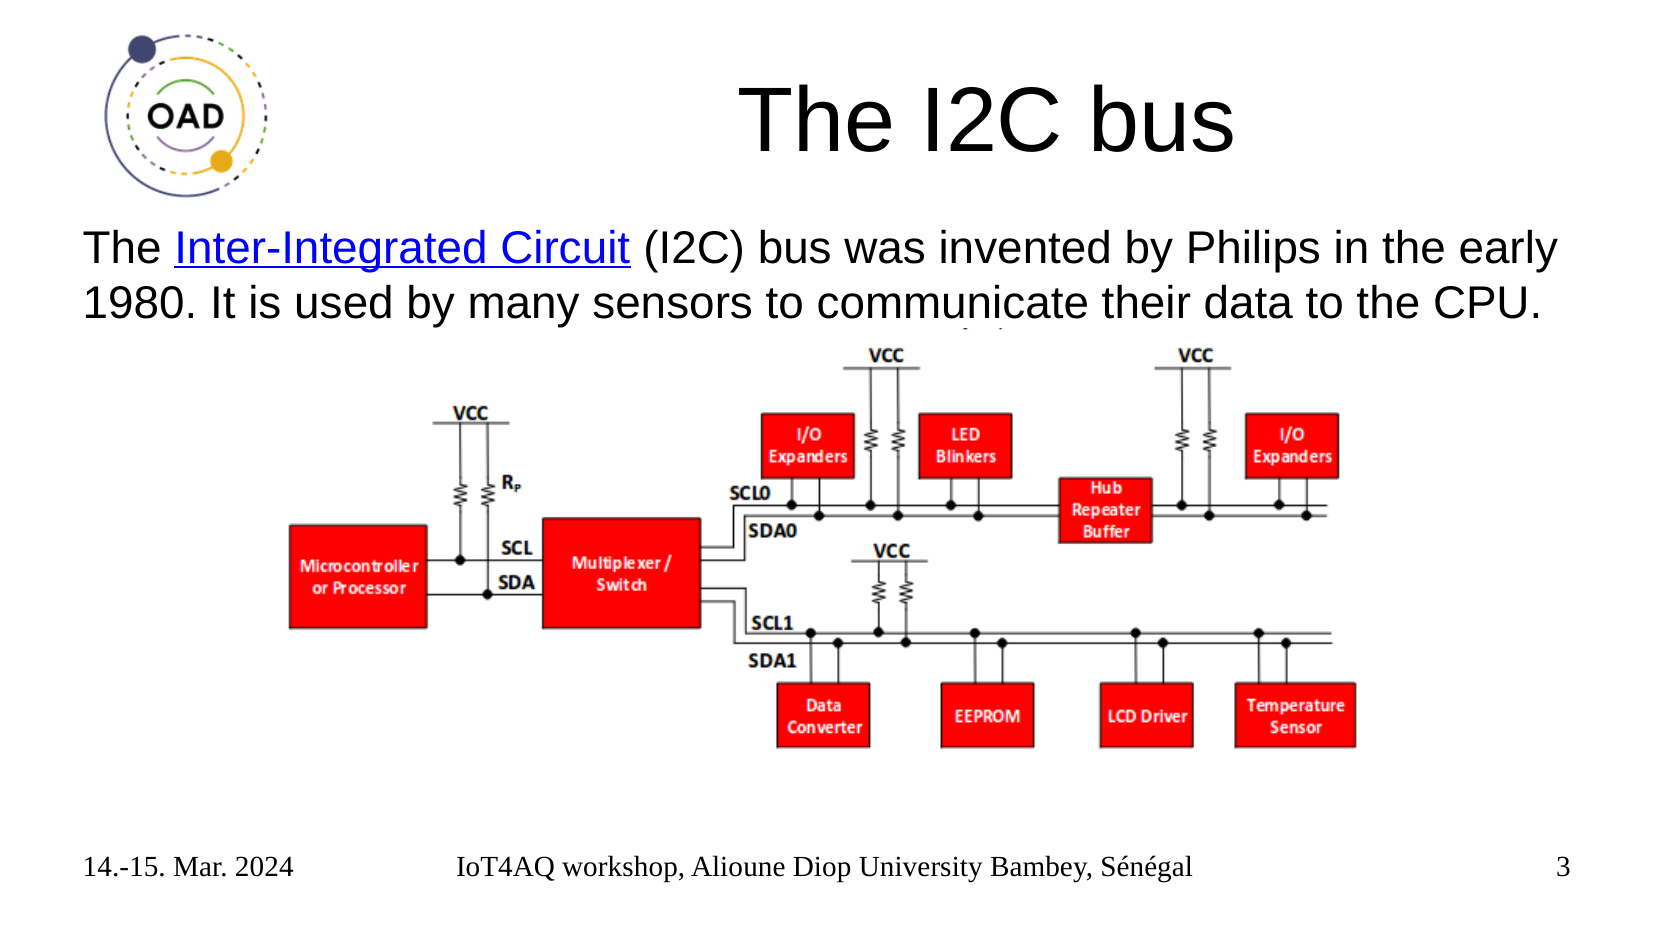

# The I2C bus
The Inter-Integrated Circuit (I2C) bus was invented by Philips in the early 1980. It is used by many sensors to communicate their data to the CPU.
14.-15. Mar. 2024
IoT4AQ workshop, Alioune Diop University Bambey, Sénégal
3